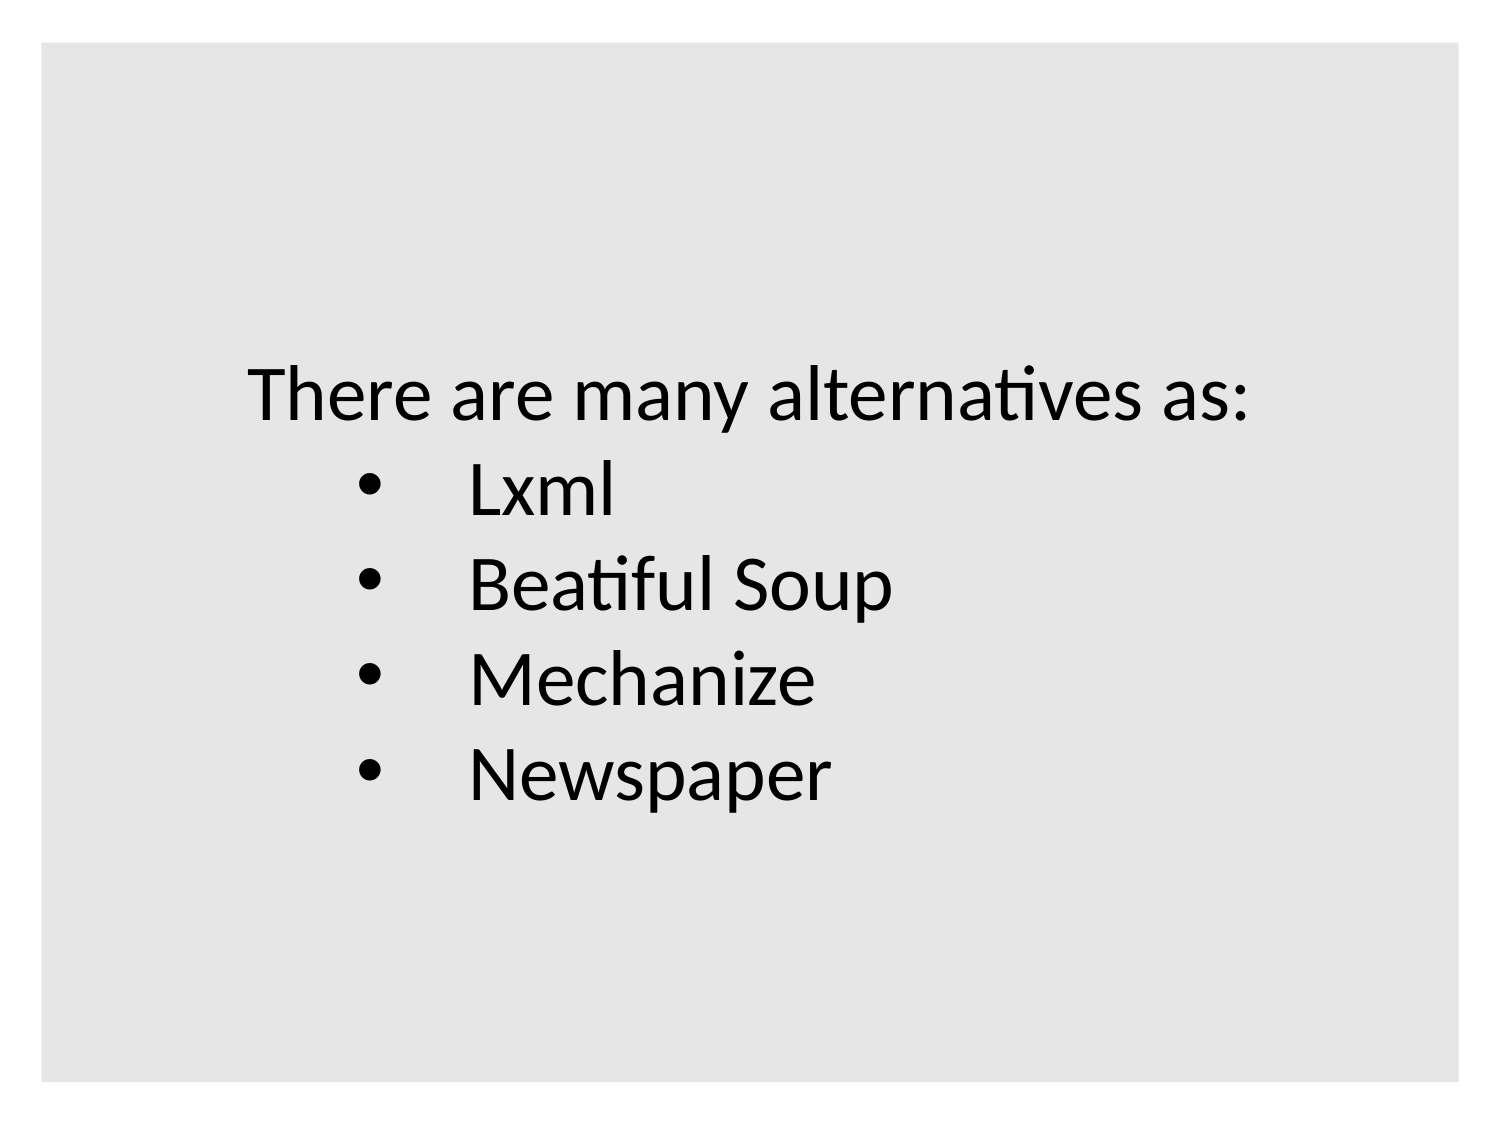

There are many alternatives as:
Lxml
Beatiful Soup
Mechanize
Newspaper